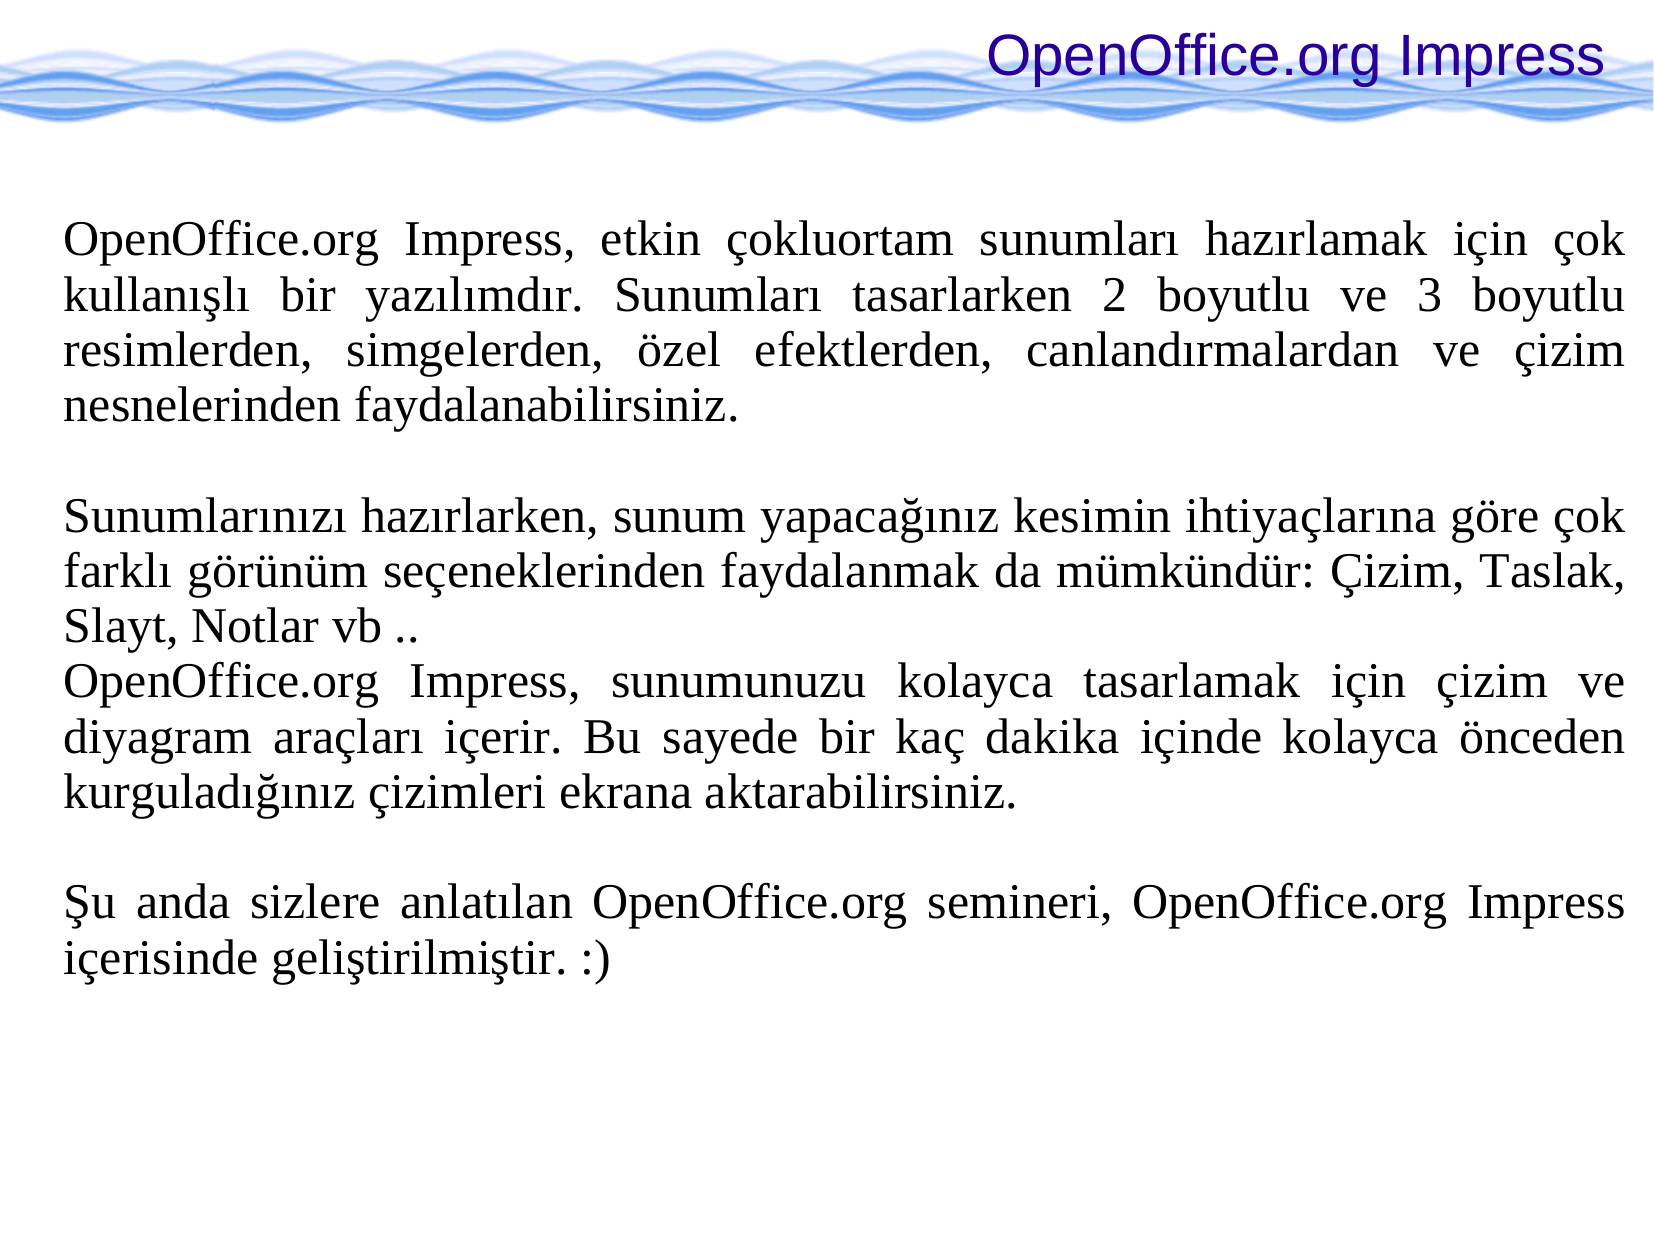

OpenOffice.org Impress
OpenOffice.org Impress, etkin çokluortam sunumları hazırlamak için çok kullanışlı bir yazılımdır. Sunumları tasarlarken 2 boyutlu ve 3 boyutlu resimlerden, simgelerden, özel efektlerden, canlandırmalardan ve çizim nesnelerinden faydalanabilirsiniz.
Sunumlarınızı hazırlarken, sunum yapacağınız kesimin ihtiyaçlarına göre çok farklı görünüm seçeneklerinden faydalanmak da mümkündür: Çizim, Taslak, Slayt, Notlar vb ..
OpenOffice.org Impress, sunumunuzu kolayca tasarlamak için çizim ve diyagram araçları içerir. Bu sayede bir kaç dakika içinde kolayca önceden kurguladığınız çizimleri ekrana aktarabilirsiniz.
Şu anda sizlere anlatılan OpenOffice.org semineri, OpenOffice.org Impress içerisinde geliştirilmiştir. :)